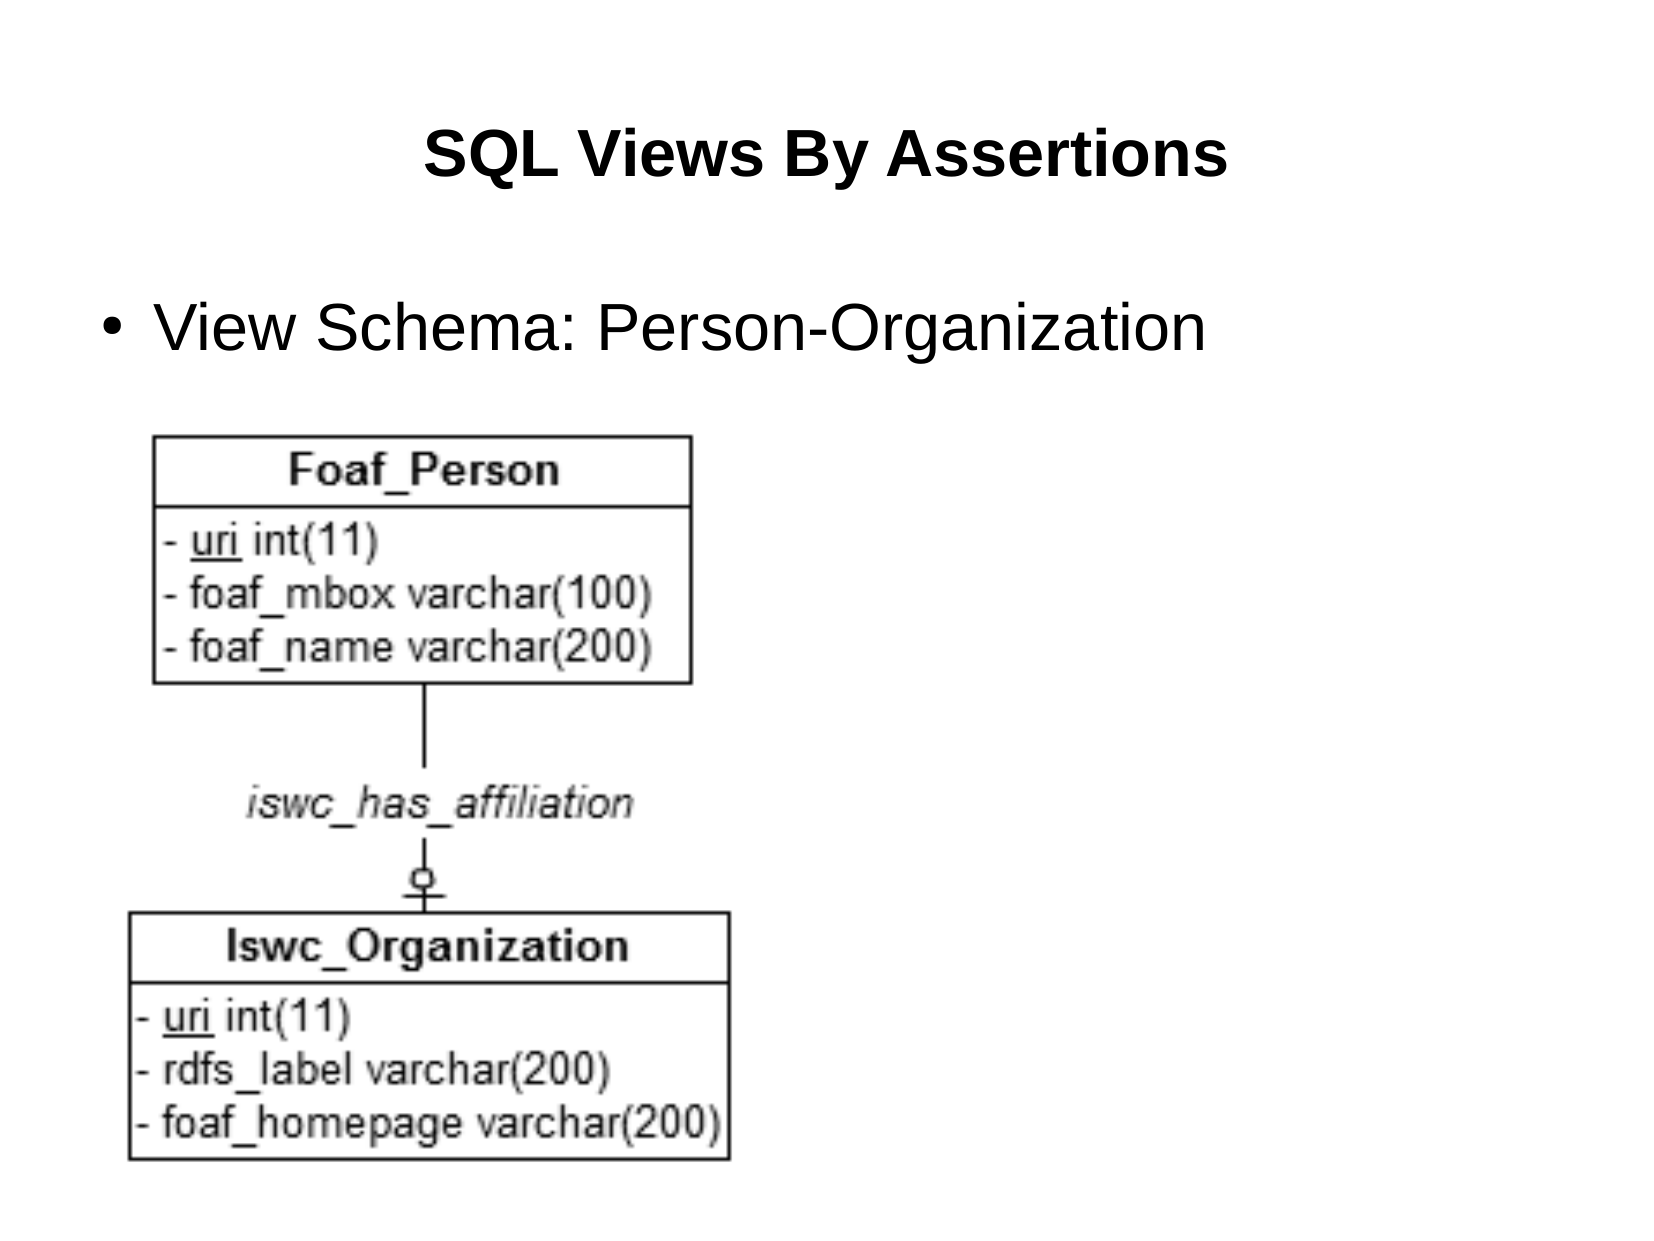

# SQL Views By Assertions
View Schema: Person-Organization